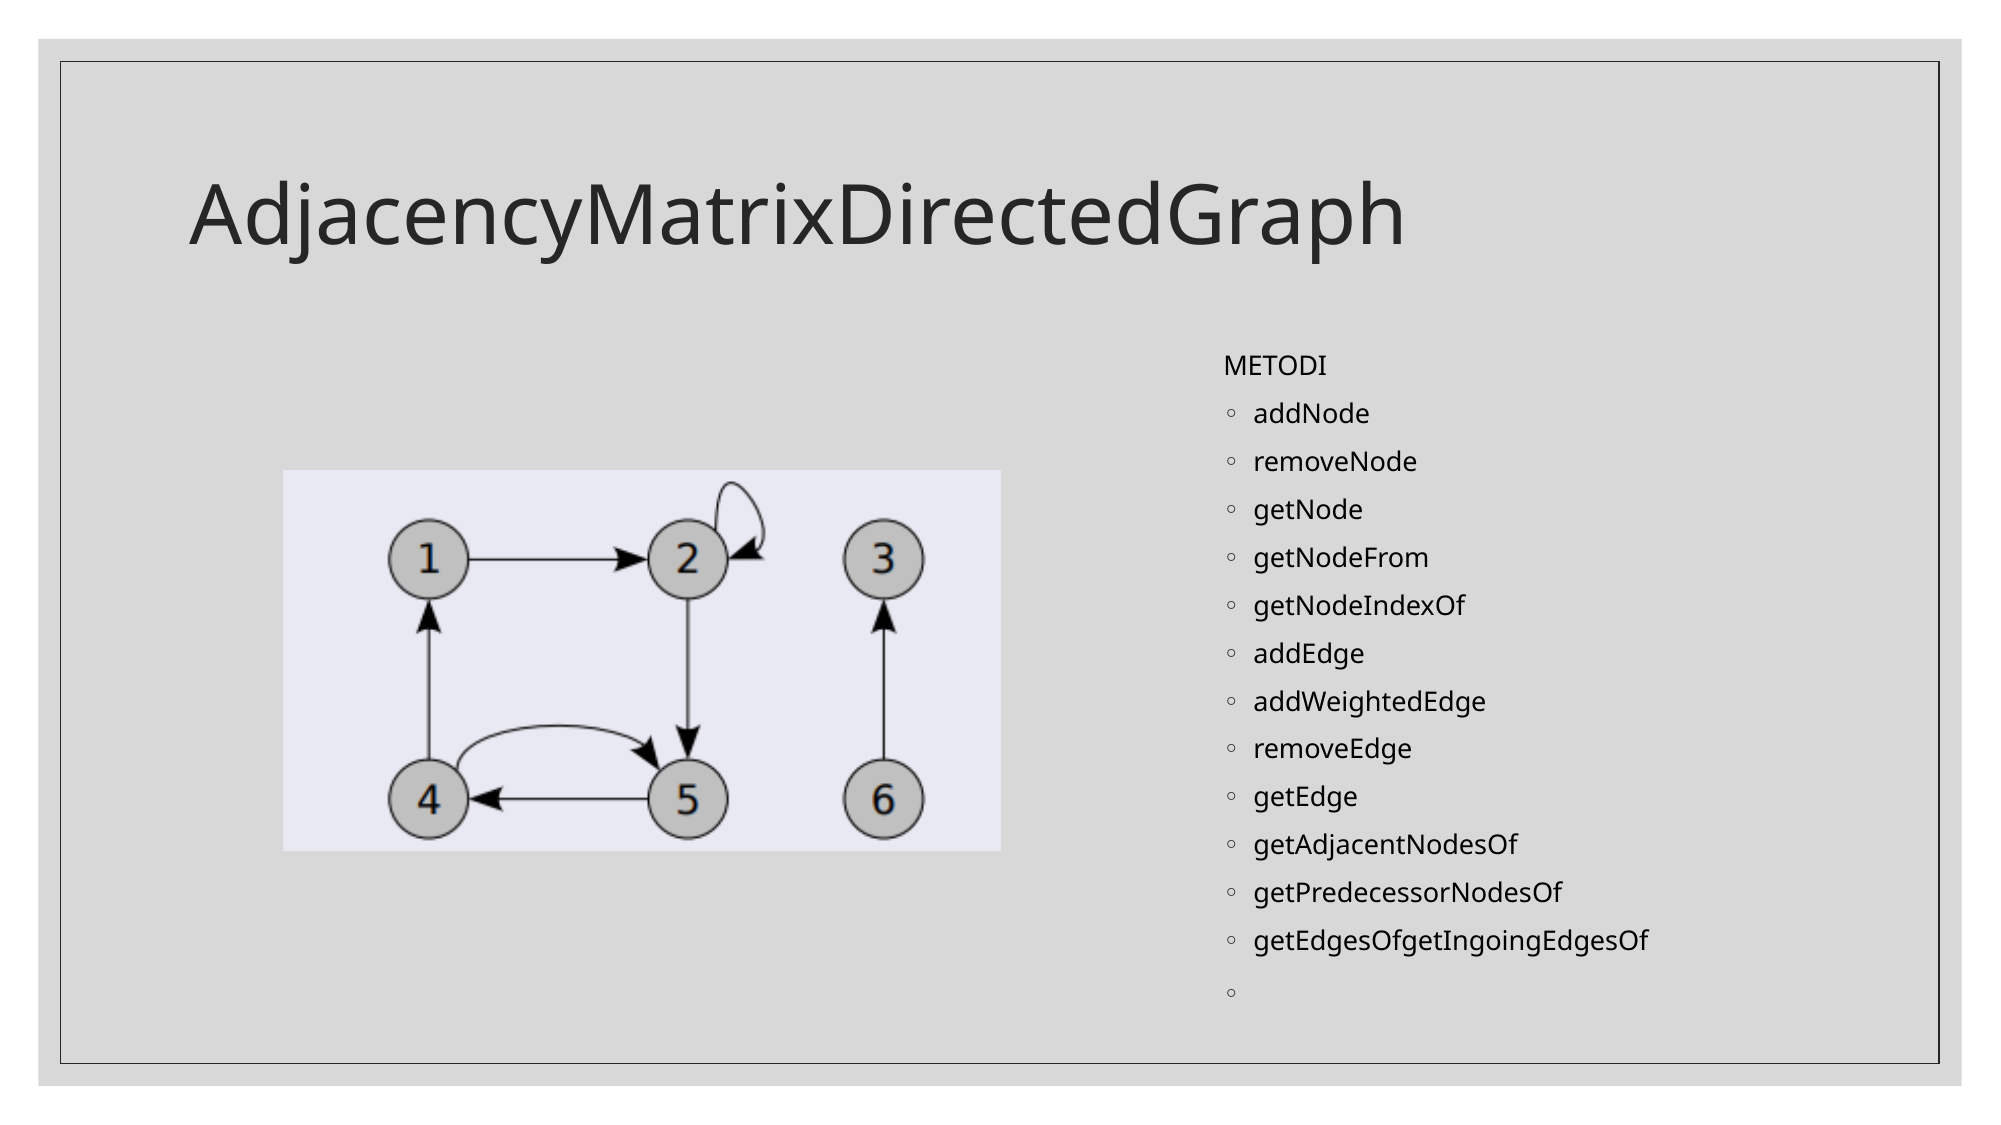

# AdjacencyMatrixDirectedGraph
METODI
addNode
removeNode
getNode
getNodeFrom
getNodeIndexOf
addEdge
addWeightedEdge
removeEdge
getEdge
getAdjacentNodesOf
getPredecessorNodesOf
getEdgesOfgetIngoingEdgesOf